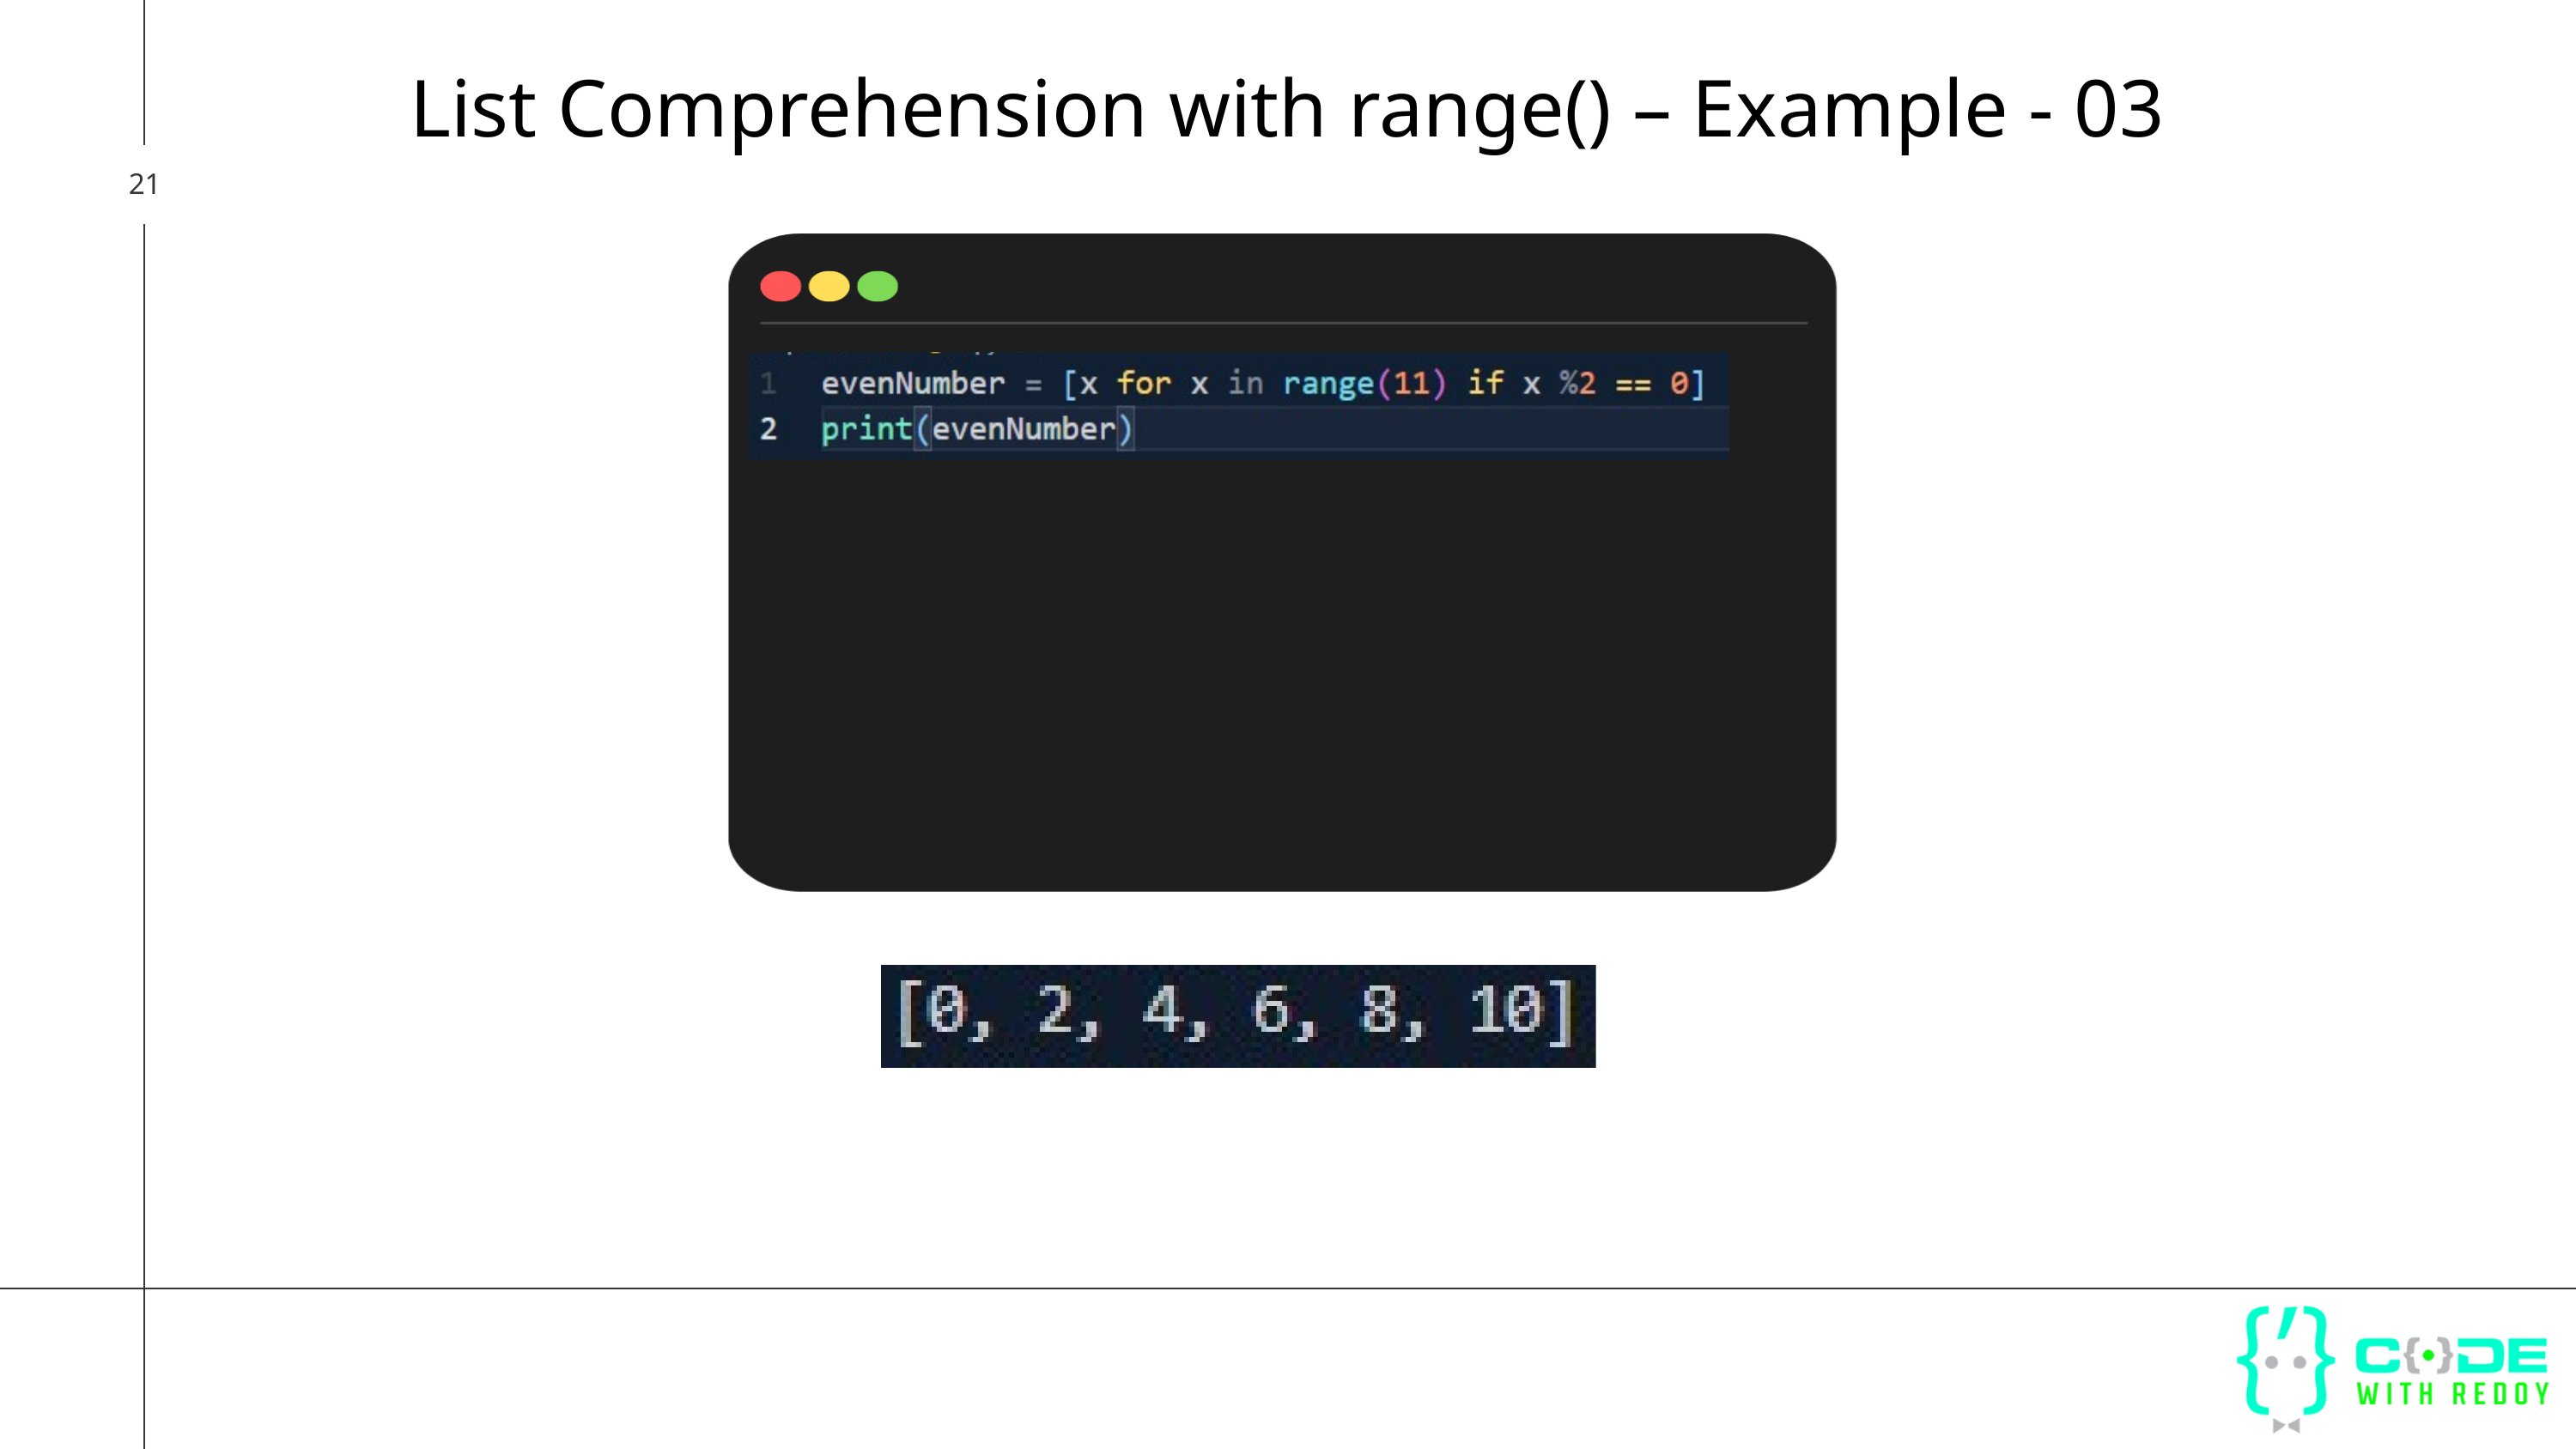

List Comprehension with range() – Example - 03
21